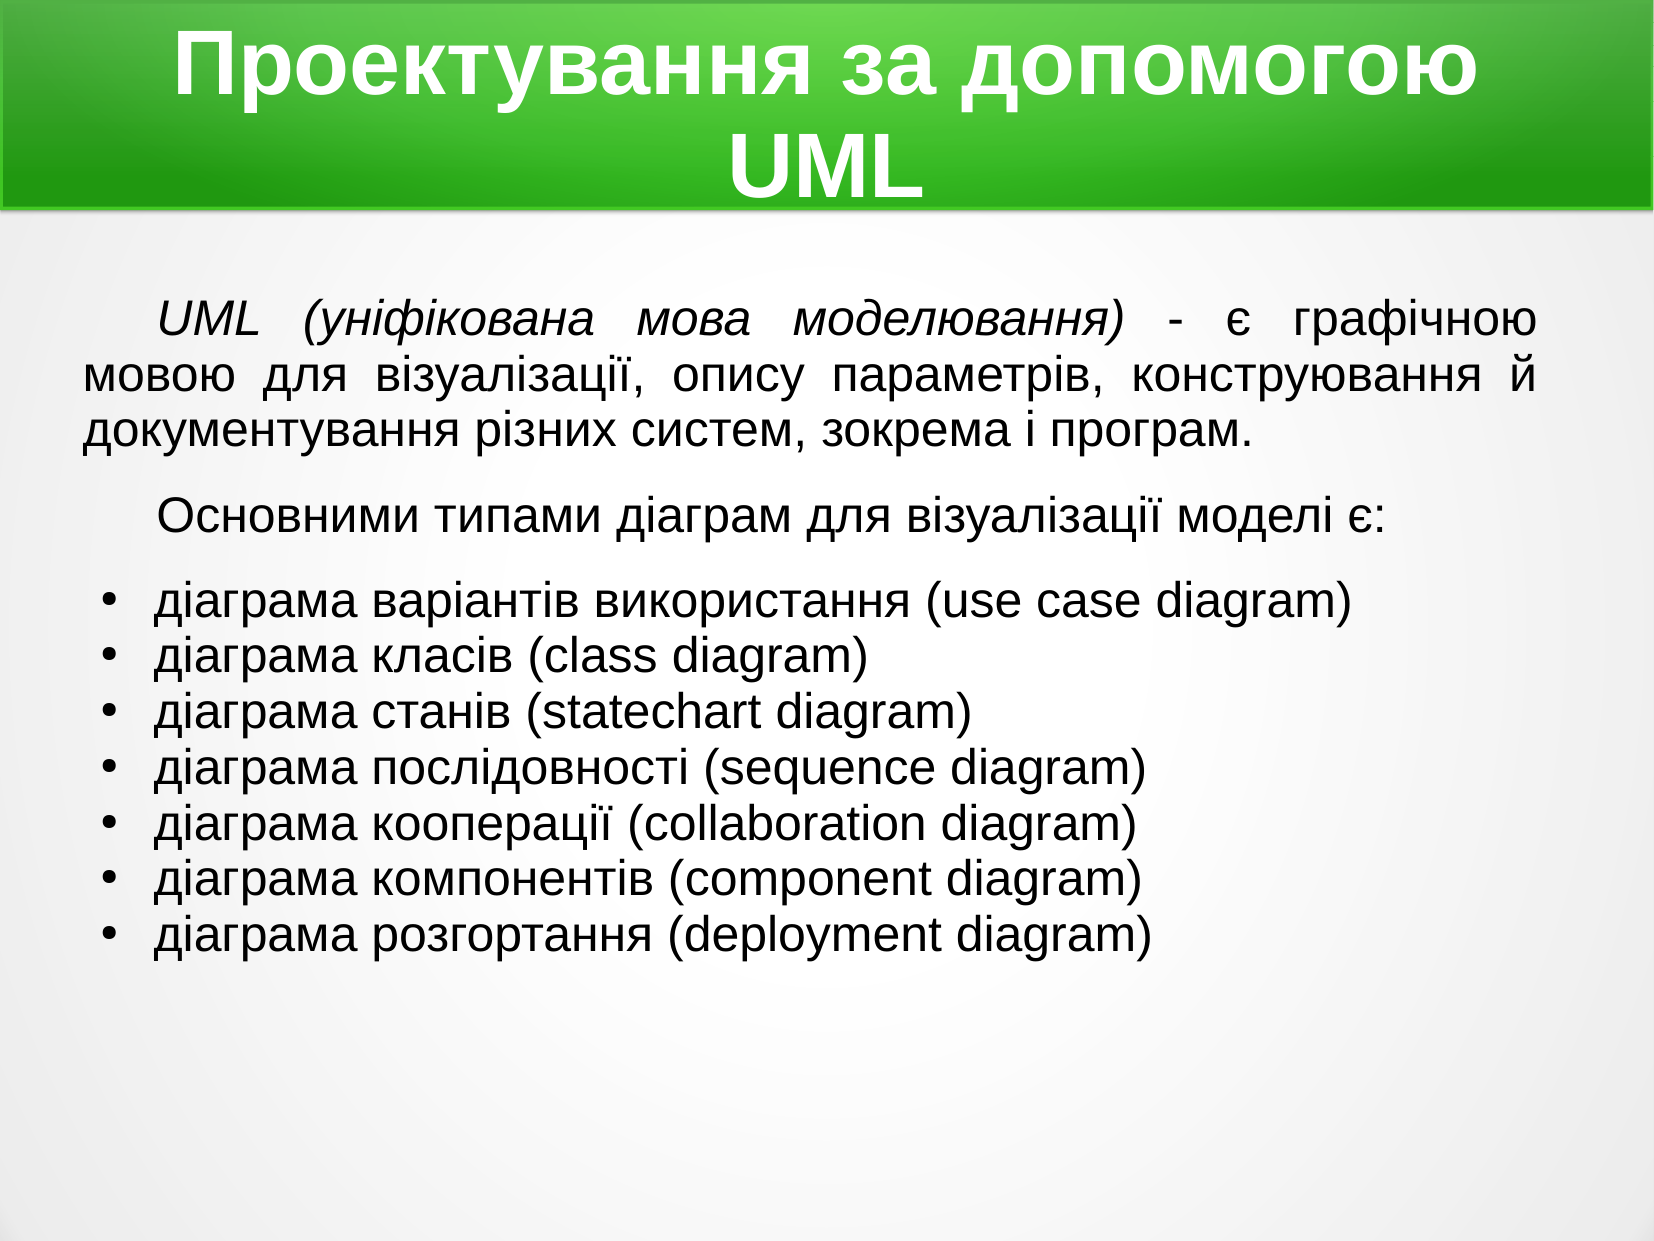

# Проектування за допомогою UML
	UML (уніфікована мова моделювання) - є графічною мовою для візуалізації, опису параметрів, конструювання й документування різ­них систем, зокрема і програм.
	Основними типами діаграм для візуалізації моделі є:
діаграма варіантів використання (use case diagram)
діаграма класів (class diagram)
діаграма станів (statechart diagram)
діаграма послідовності (sequence diagram)
діаграма кооперації (collaboration diagram)
діаграма компонентів (component diagram)
діаграма розгортання (deployment diagram)